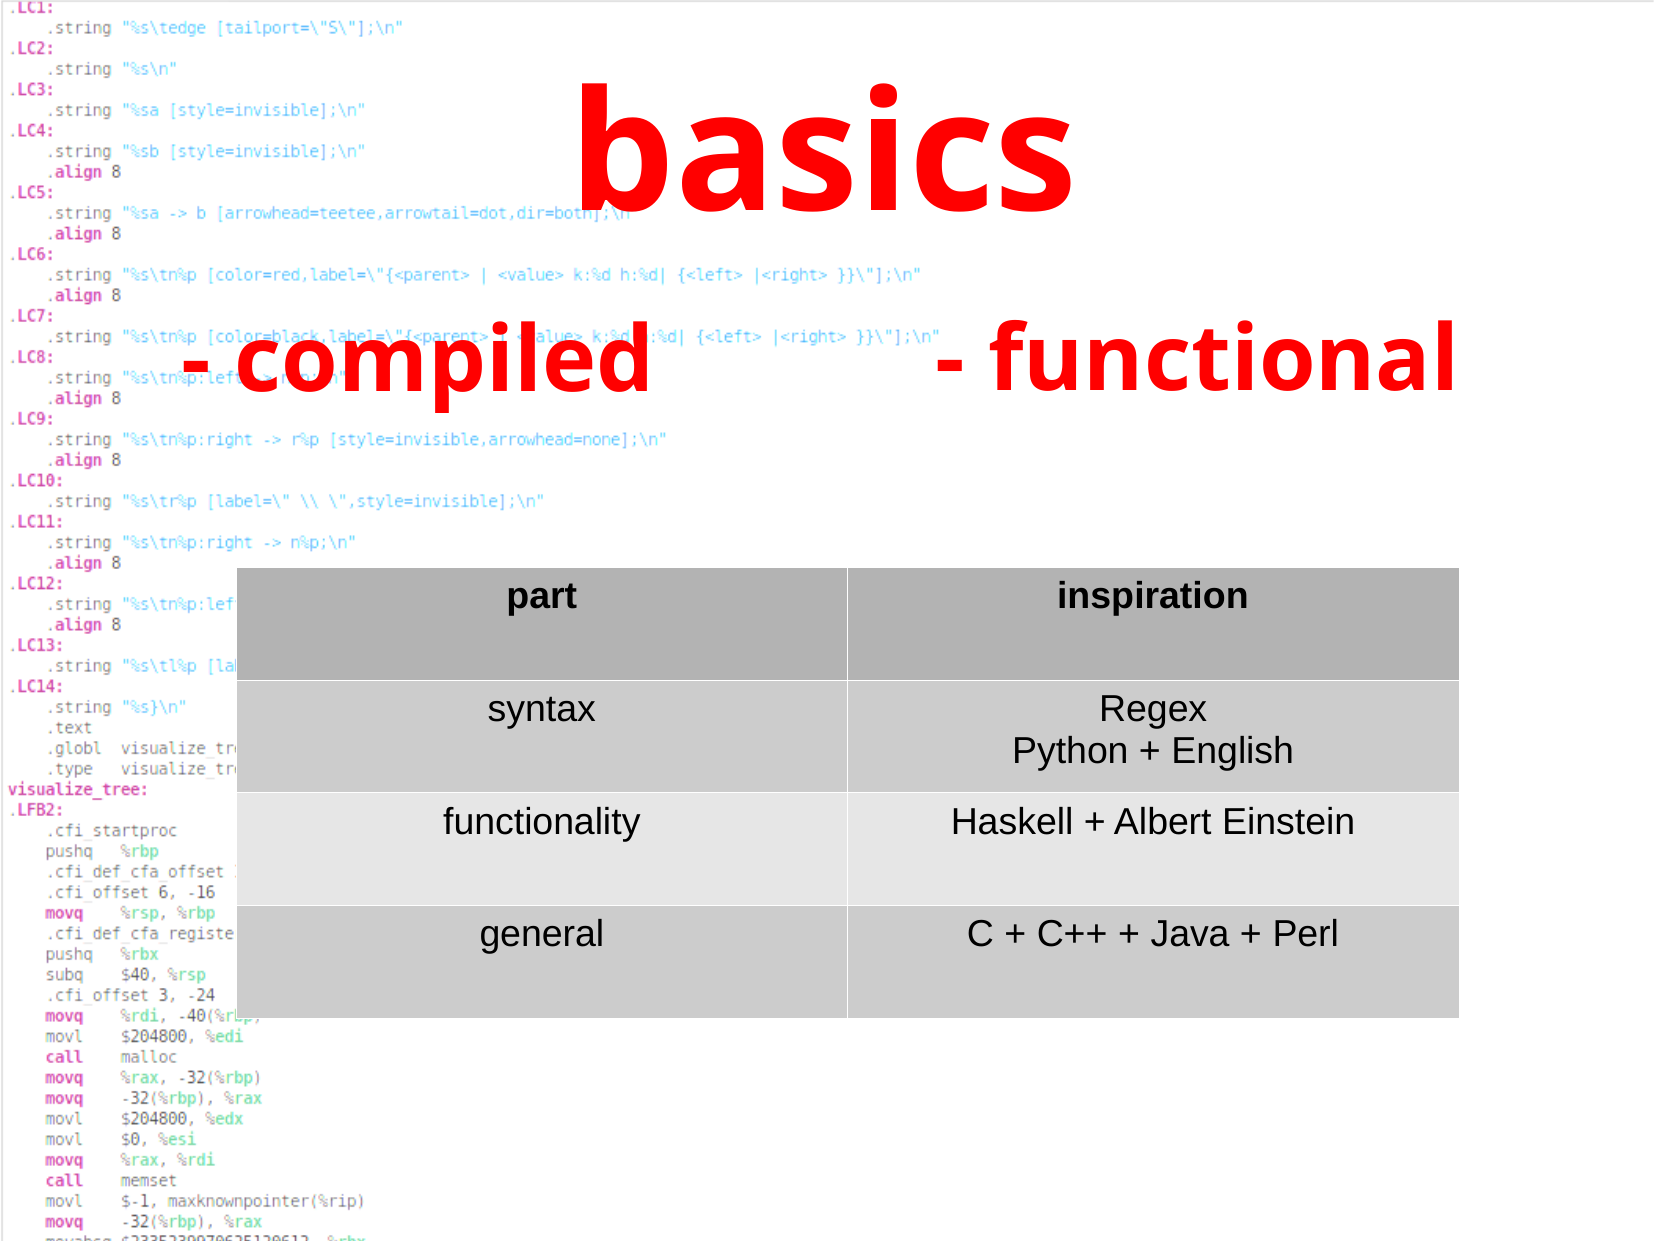

basics
- functional
- compiled
| part | inspiration |
| --- | --- |
| syntax | Regex Python + English |
| functionality | Haskell + Albert Einstein |
| general | C + C++ + Java + Perl |